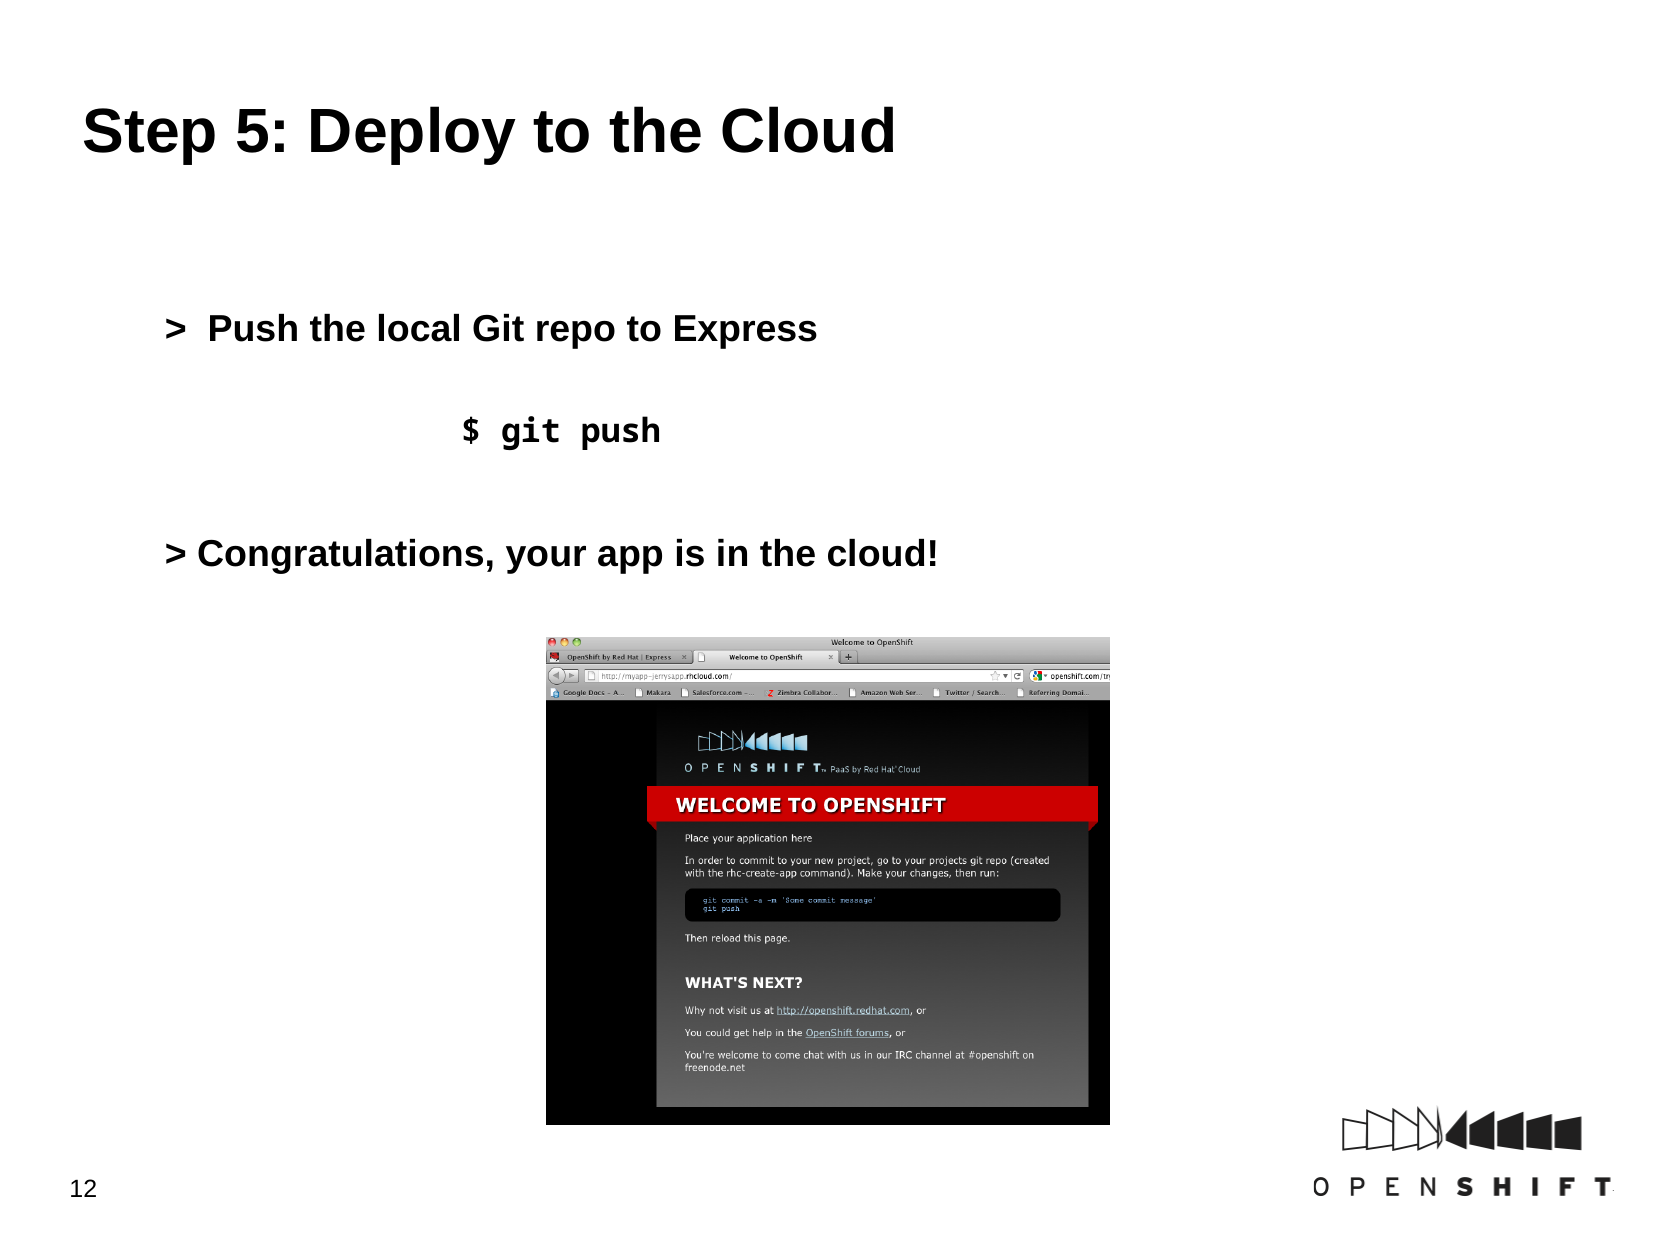

# Step 5: Deploy to the Cloud
> Push the local Git repo to Express
$ git push
> Congratulations, your app is in the cloud!